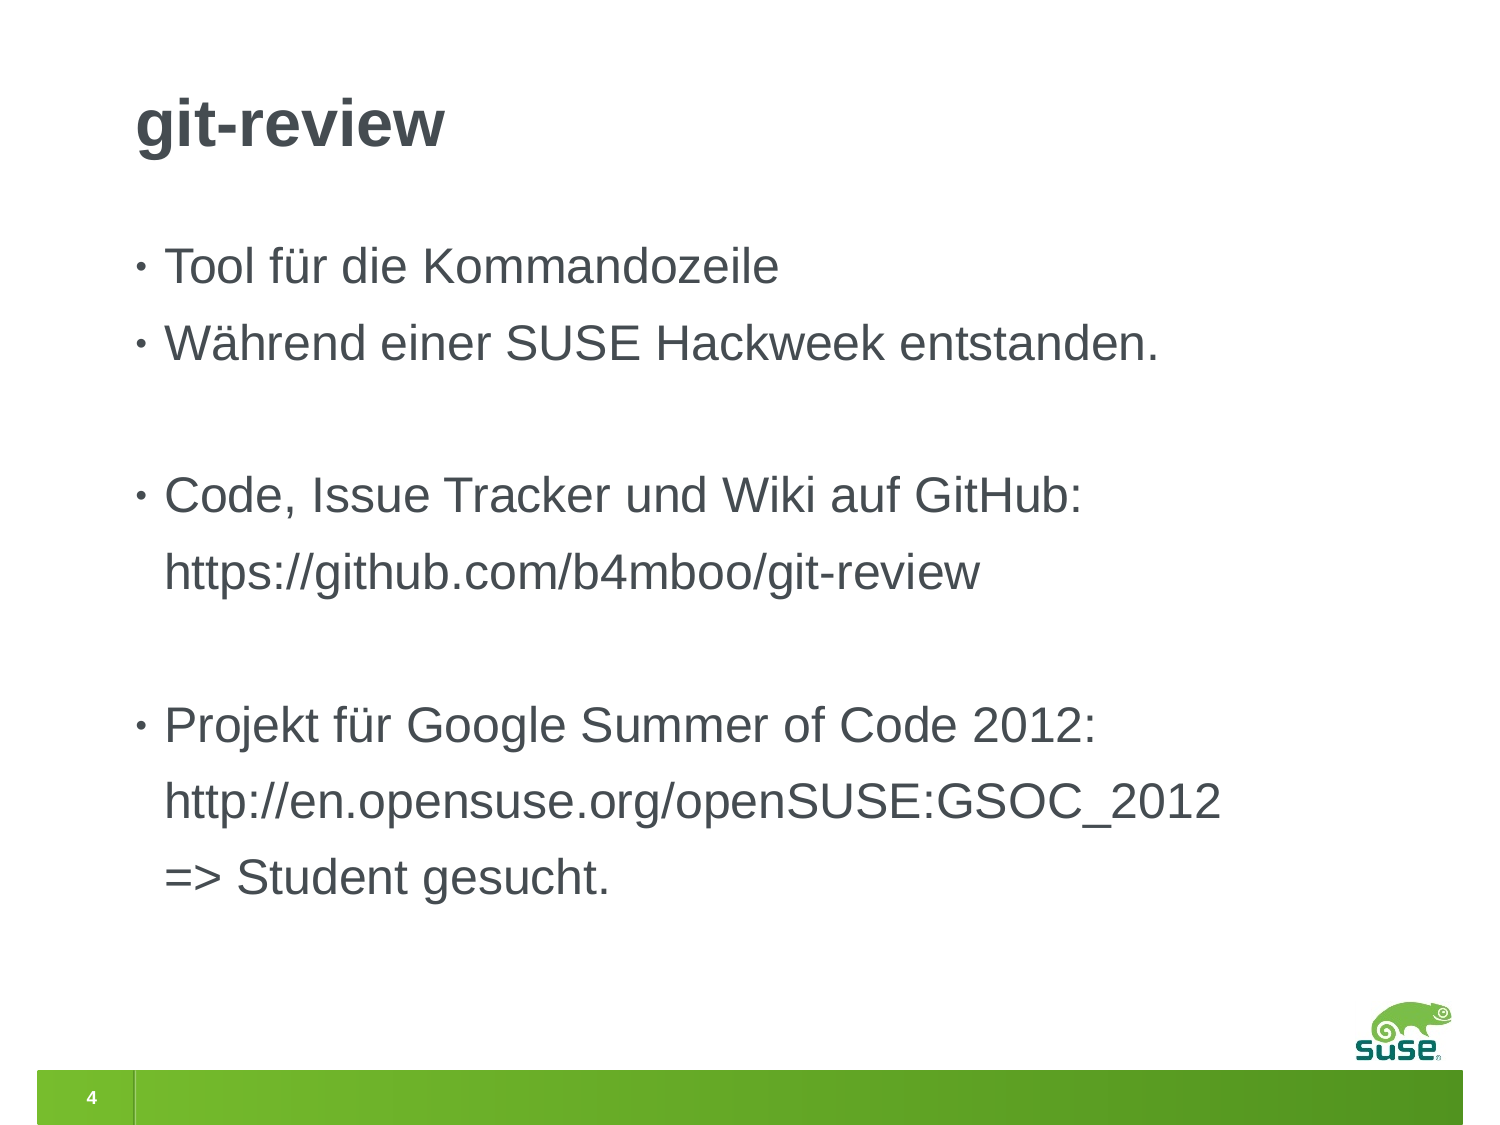

# git-review
Tool für die Kommandozeile
Während einer SUSE Hackweek entstanden.
Code, Issue Tracker und Wiki auf GitHub:
https://github.com/b4mboo/git-review
Projekt für Google Summer of Code 2012:
http://en.opensuse.org/openSUSE:GSOC_2012
=> Student gesucht.